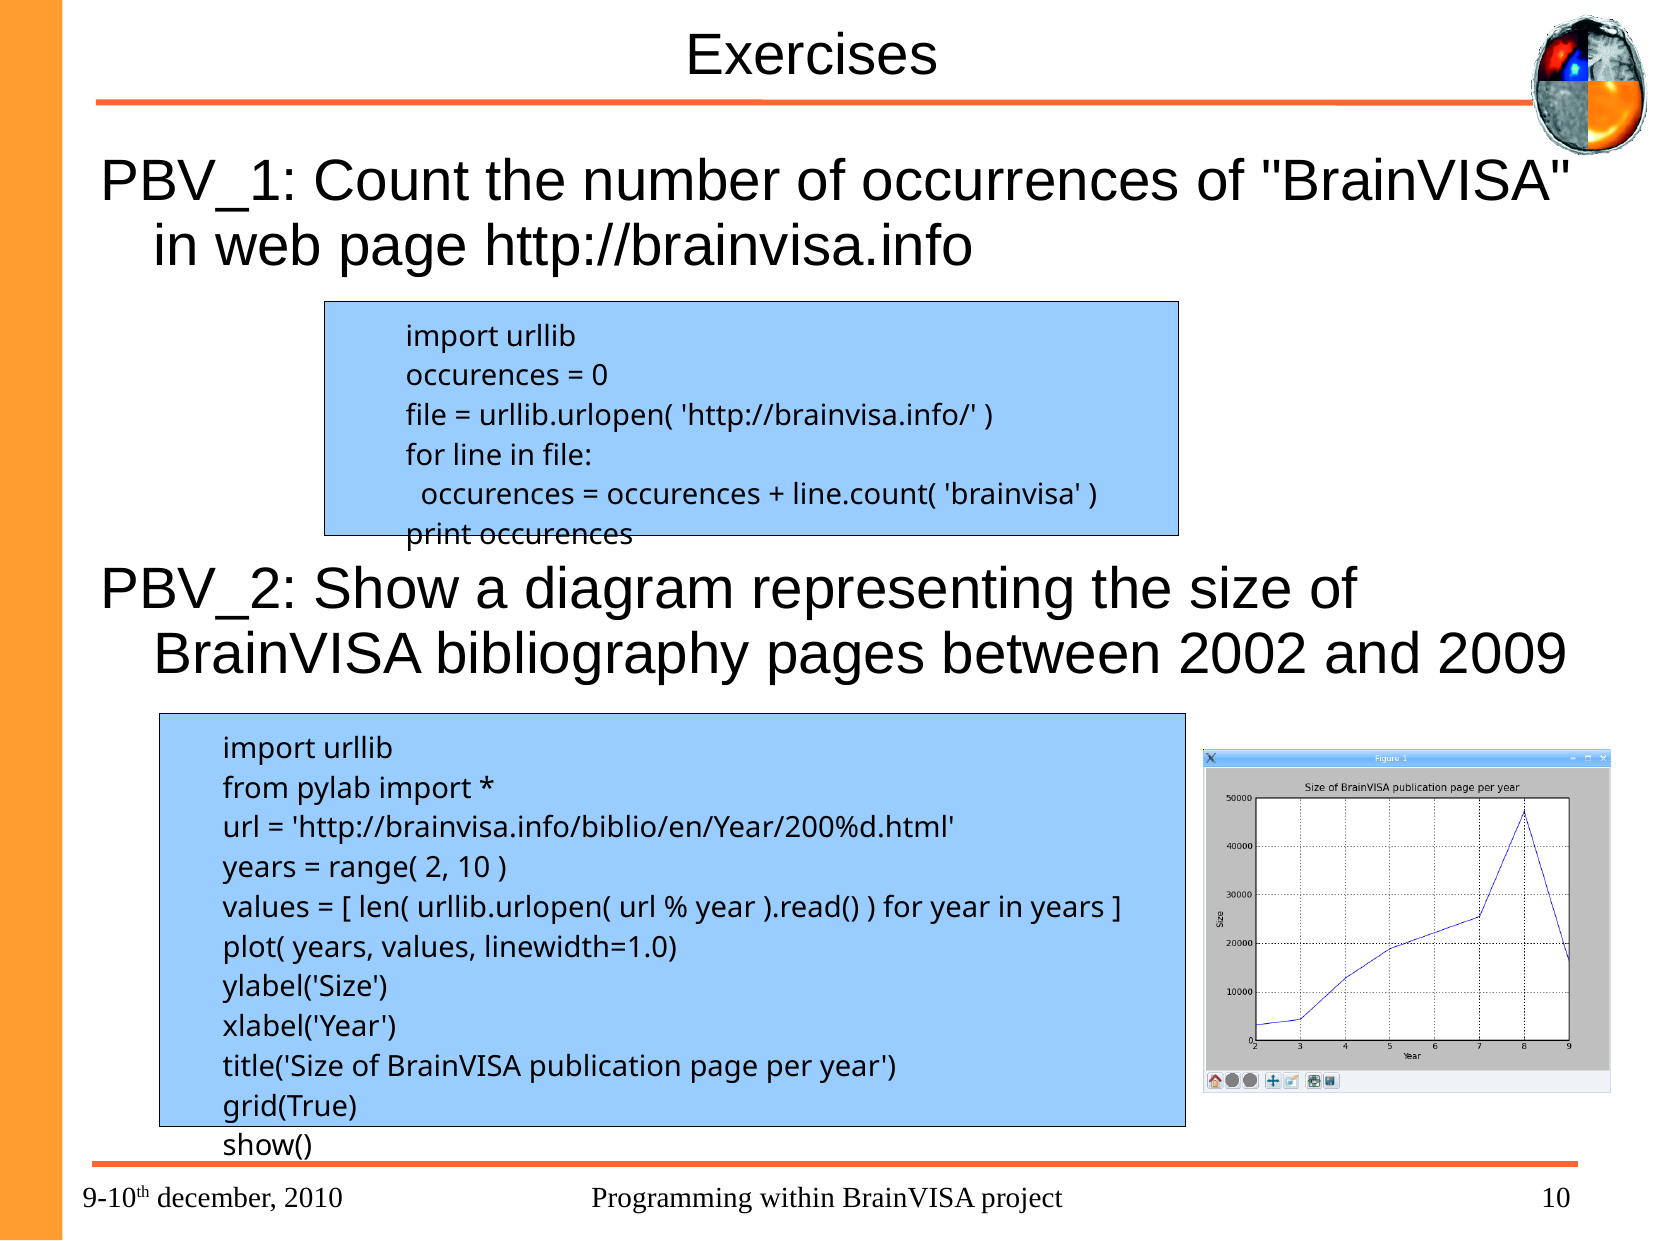

# Exercises
PBV_1: Count the number of occurrences of "BrainVISA" in web page http://brainvisa.info
PBV_2: Show a diagram representing the size of BrainVISA bibliography pages between 2002 and 2009
import urllib
occurences = 0
file = urllib.urlopen( 'http://brainvisa.info/' )
for line in file:
 occurences = occurences + line.count( 'brainvisa' )
print occurences
import urllib
from pylab import *
url = 'http://brainvisa.info/biblio/en/Year/200%d.html'
years = range( 2, 10 )
values = [ len( urllib.urlopen( url % year ).read() ) for year in years ]
plot( years, values, linewidth=1.0)
ylabel('Size')
xlabel('Year')
title('Size of BrainVISA publication page per year')
grid(True)
show()
10